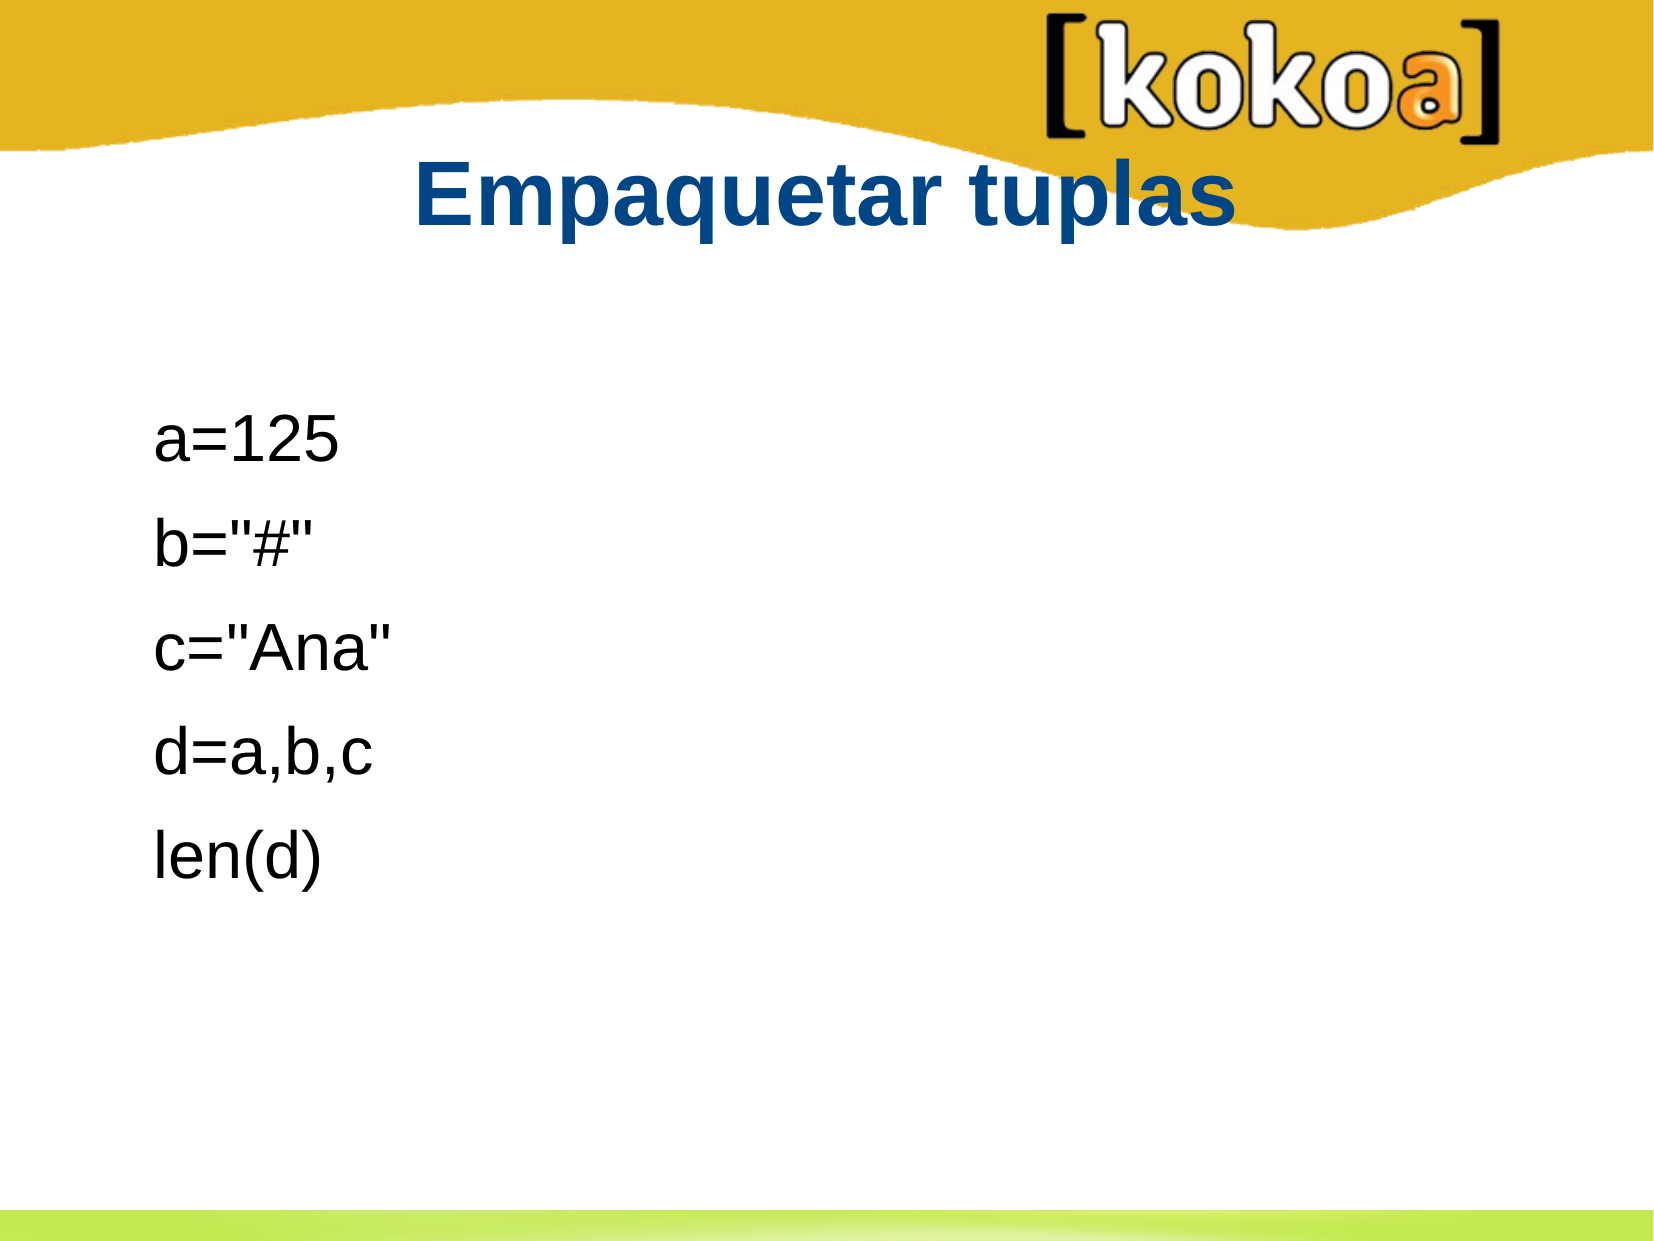

# Empaquetar tuplas
a=125
b="#"
c="Ana"
d=a,b,c
len(d)